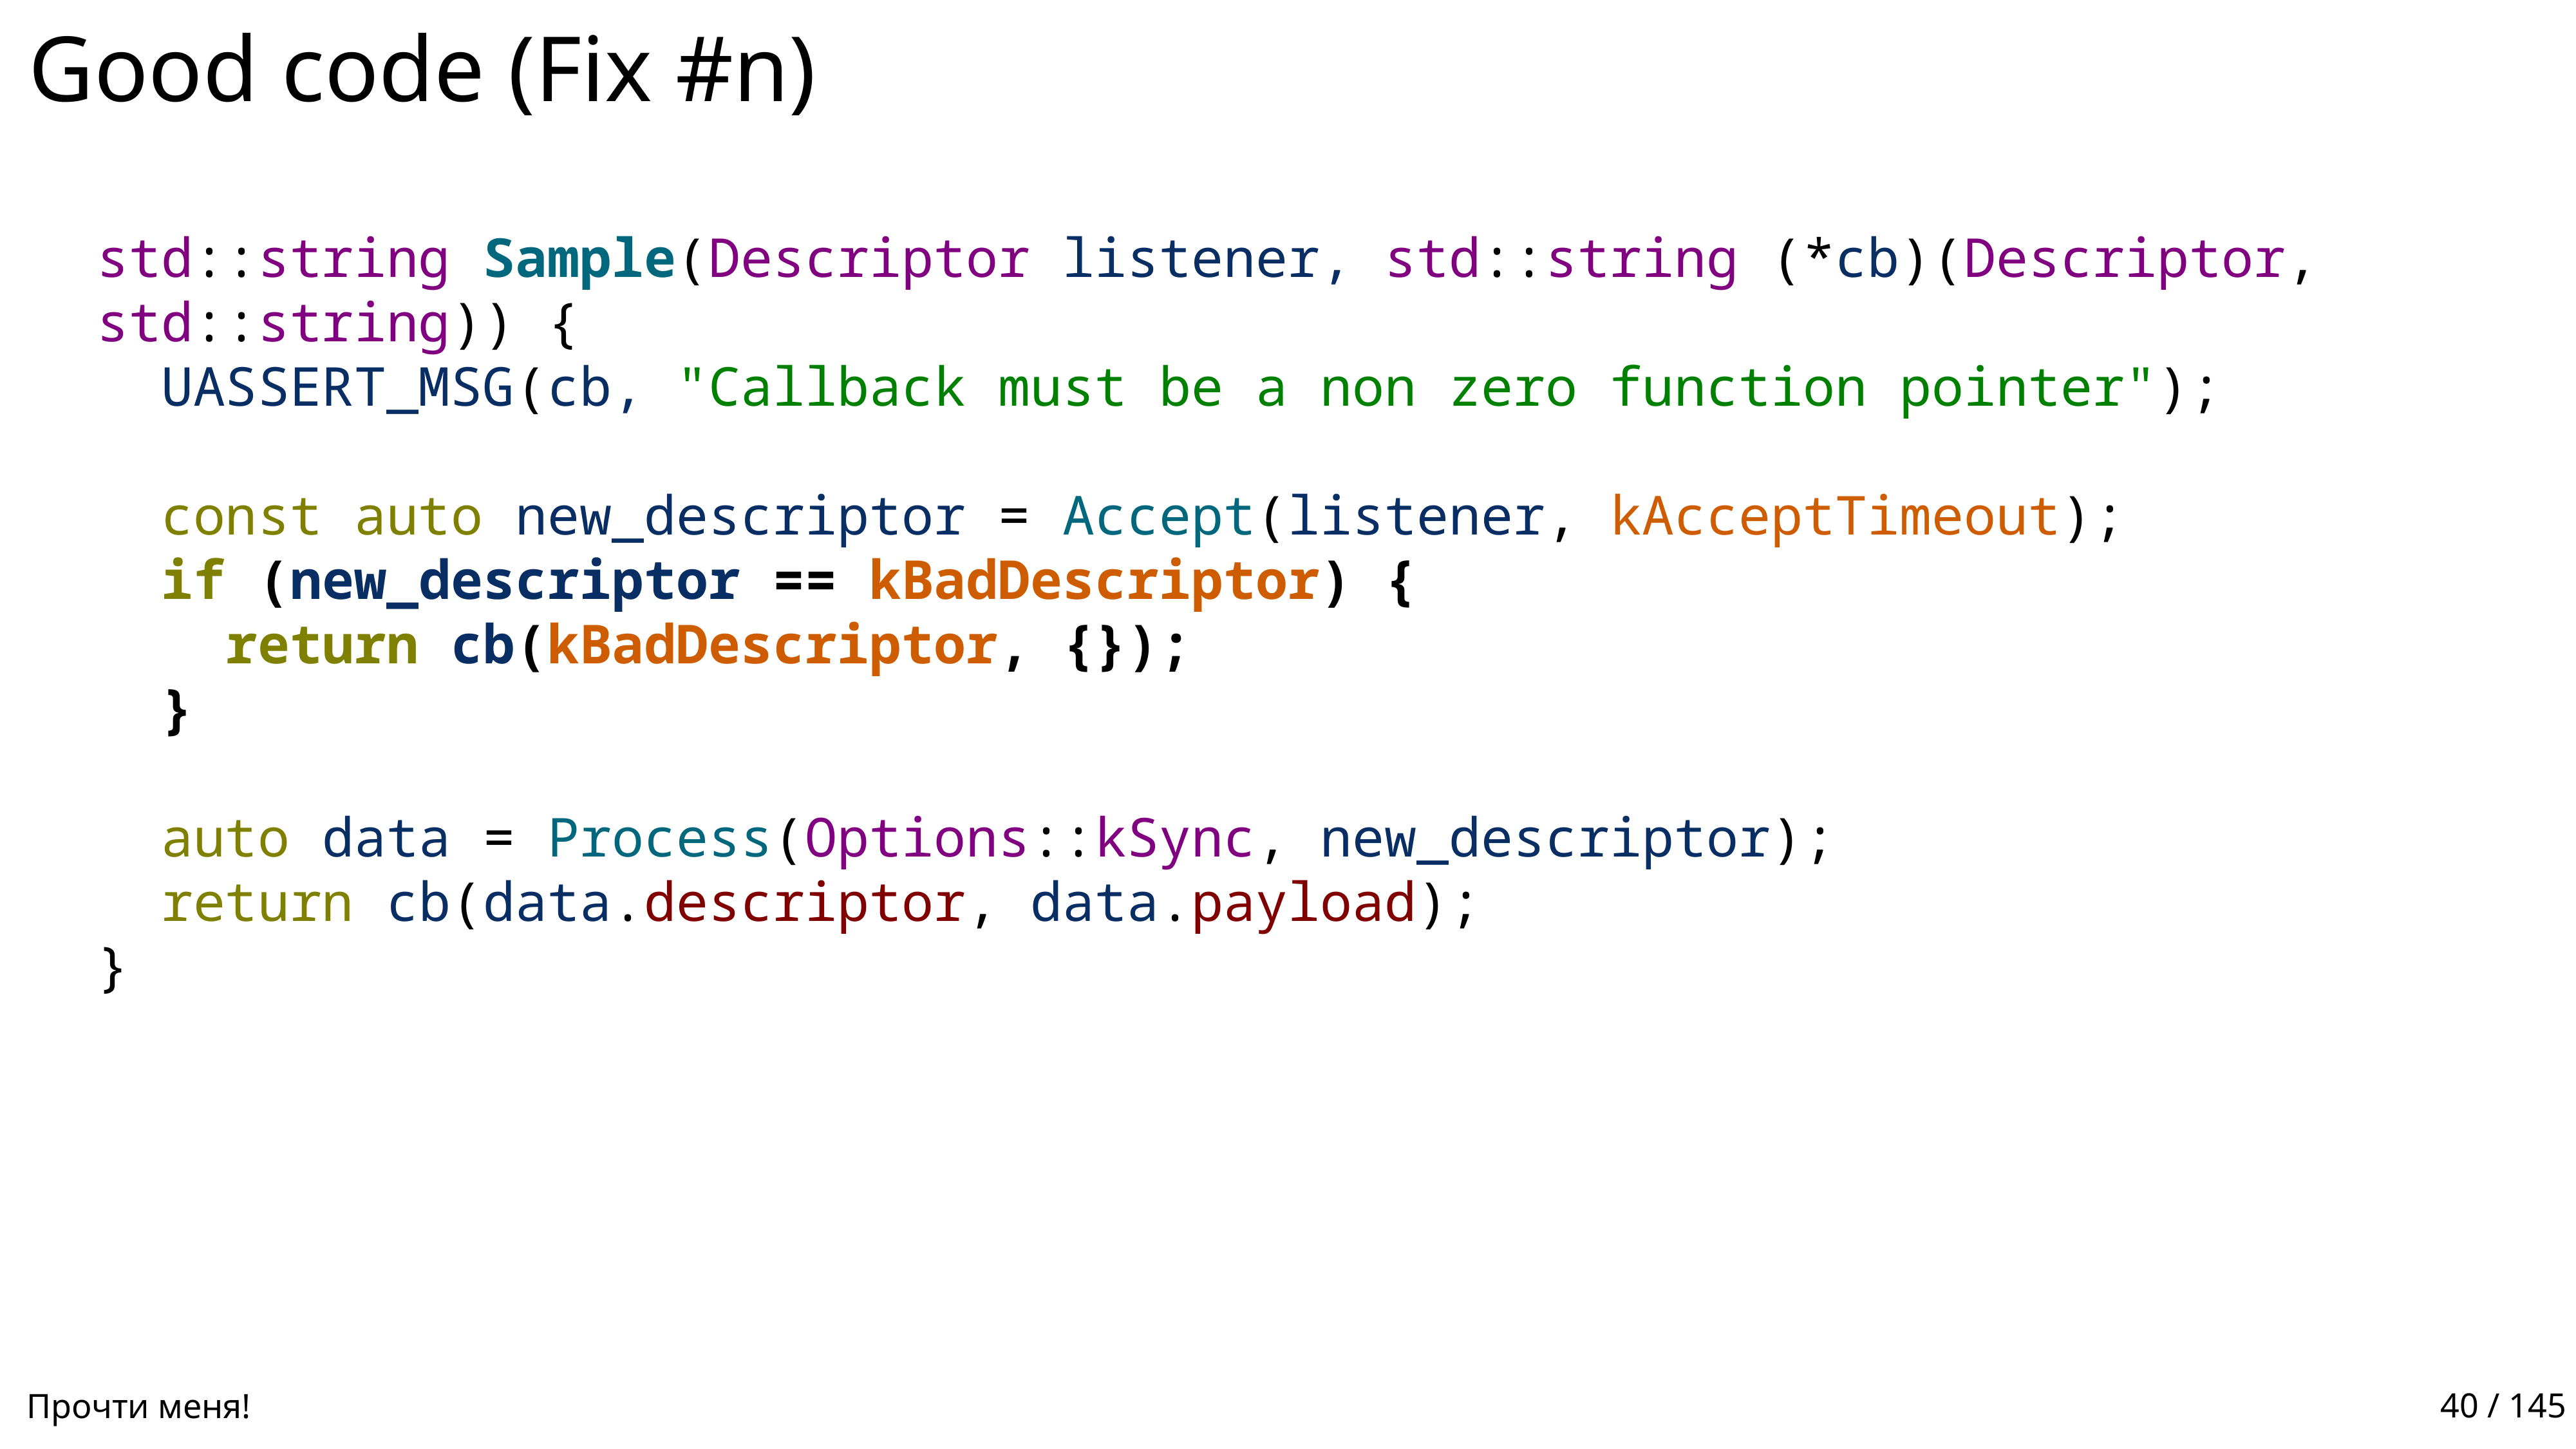

# Good code (Fix #n)
std::string Sample(Descriptor listener, std::string (*cb)(Descriptor, std::string)) {
 UASSERT_MSG(cb, "Callback must be a non zero function pointer");
 const auto new_descriptor = Accept(listener, kAcceptTimeout);
 if (new_descriptor == kBadDescriptor) {
 return cb(kBadDescriptor, {});
 }
 auto data = Process(Options::kSync, new_descriptor);
 return cb(data.descriptor, data.payload);
}
Прочти меня!